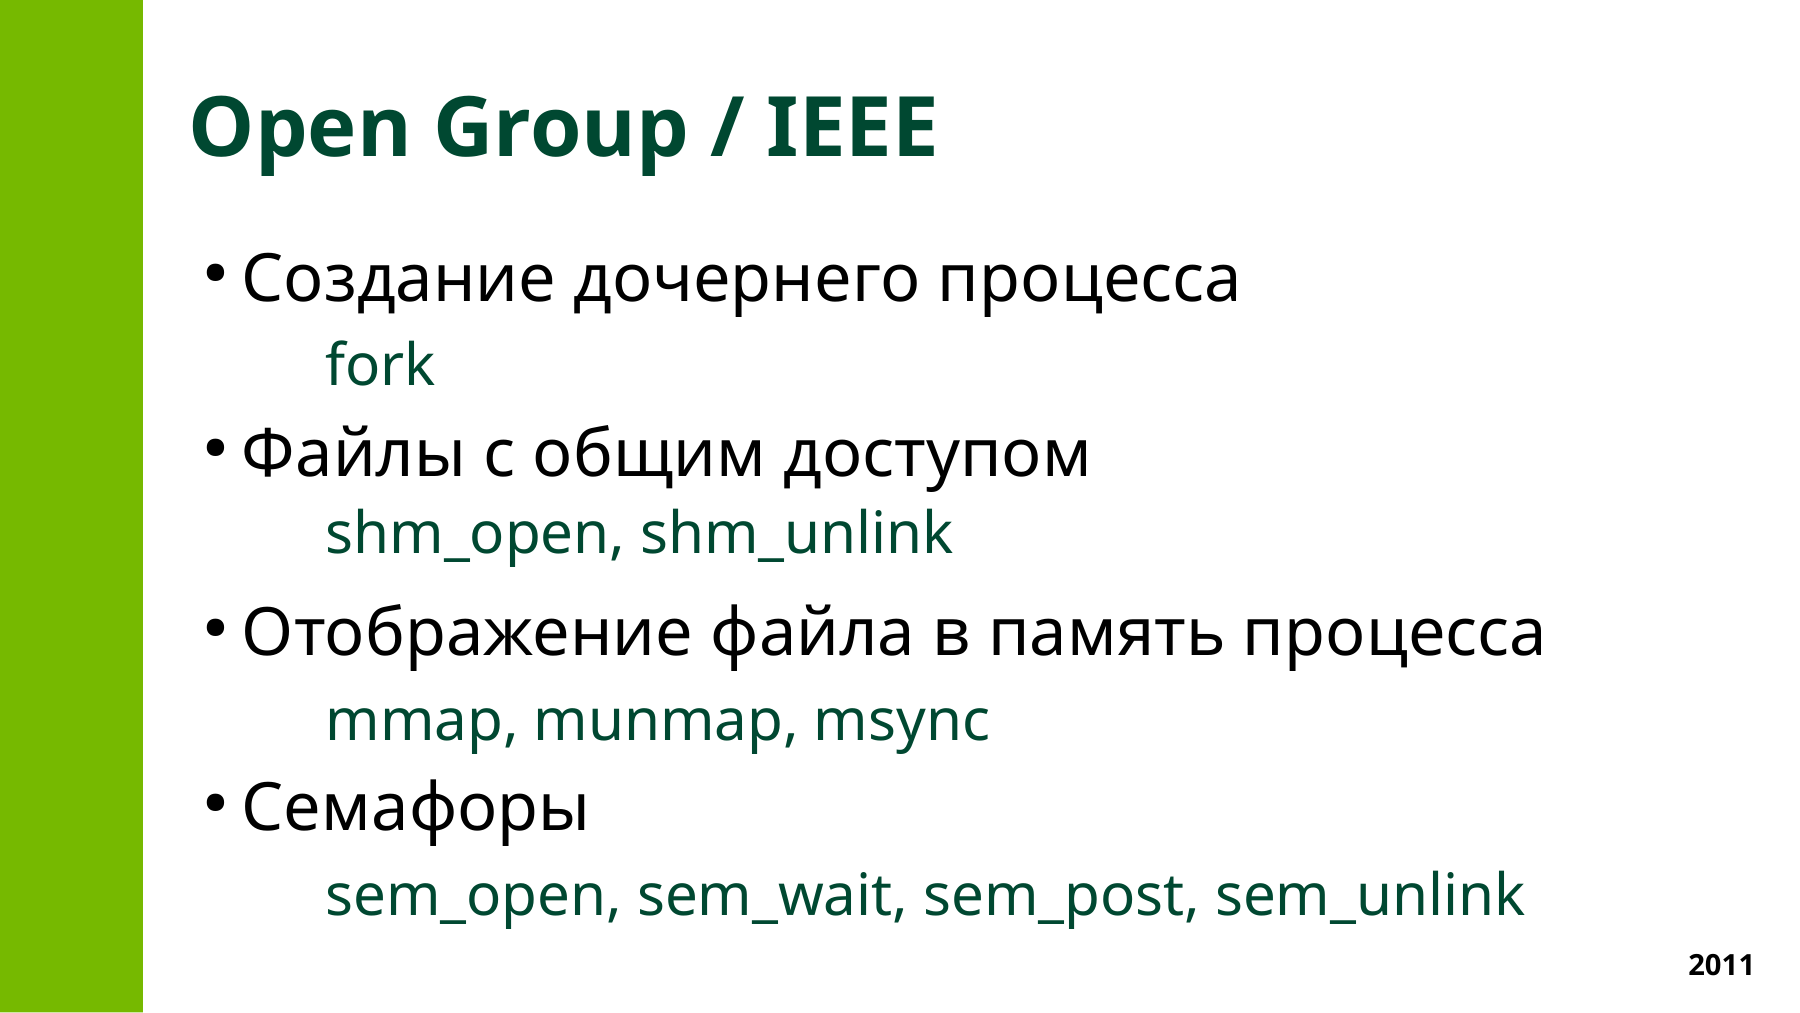

Open Group / IEEE
# Создание дочернего процесса
fork
Файлы с общим доступом
shm_open, shm_unlink
Отображение файла в память процесса
mmap, munmap, msync
Семафоры
sem_open, sem_wait, sem_post, sem_unlink